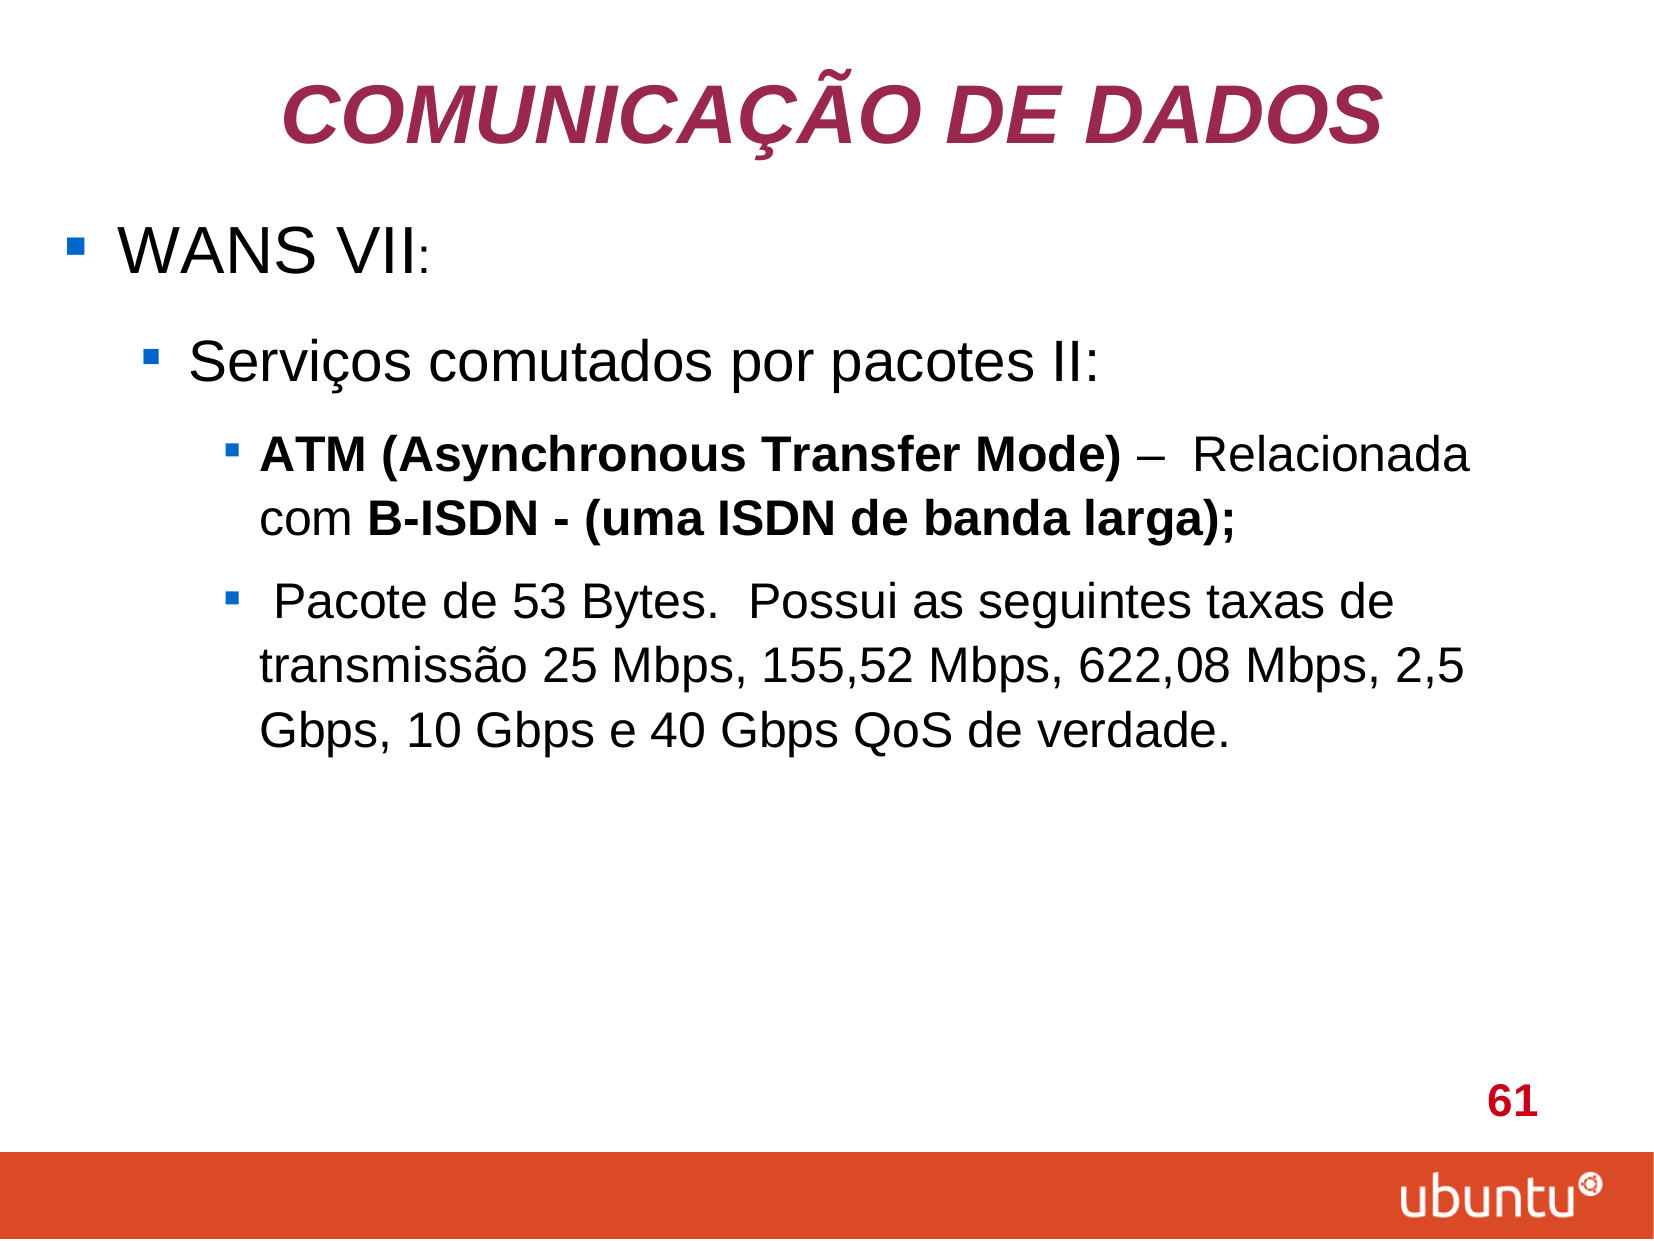

# COMUNICAÇÃO DE DADOS
WANS VII:
Serviços comutados por pacotes II:
ATM (Asynchronous Transfer Mode) – Relacionada com B-ISDN - (uma ISDN de banda larga);
 Pacote de 53 Bytes. Possui as seguintes taxas de transmissão 25 Mbps, 155,52 Mbps, 622,08 Mbps, 2,5 Gbps, 10 Gbps e 40 Gbps QoS de verdade.